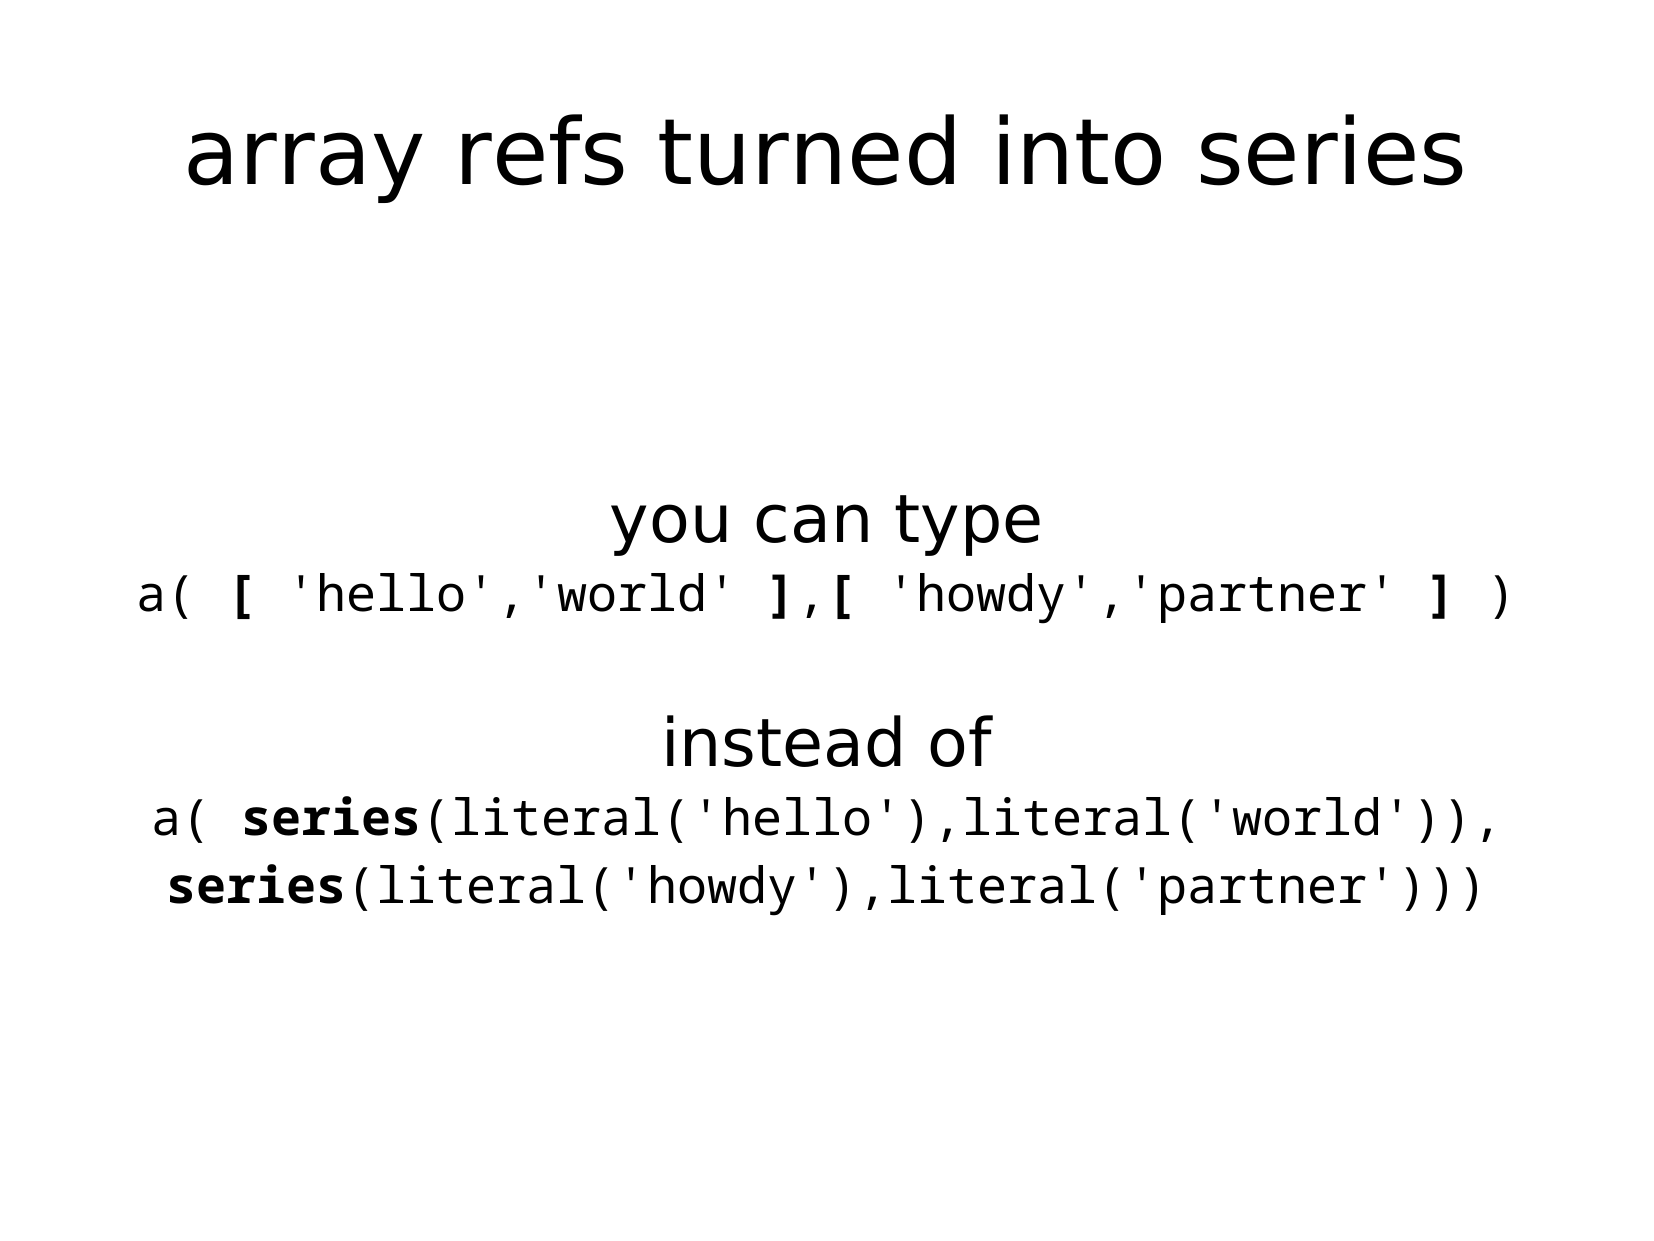

# array refs turned into series
you can type
a( [ 'hello','world' ],[ 'howdy','partner' ] )
instead of
a( series(literal('hello'),literal('world')),
series(literal('howdy'),literal('partner')))